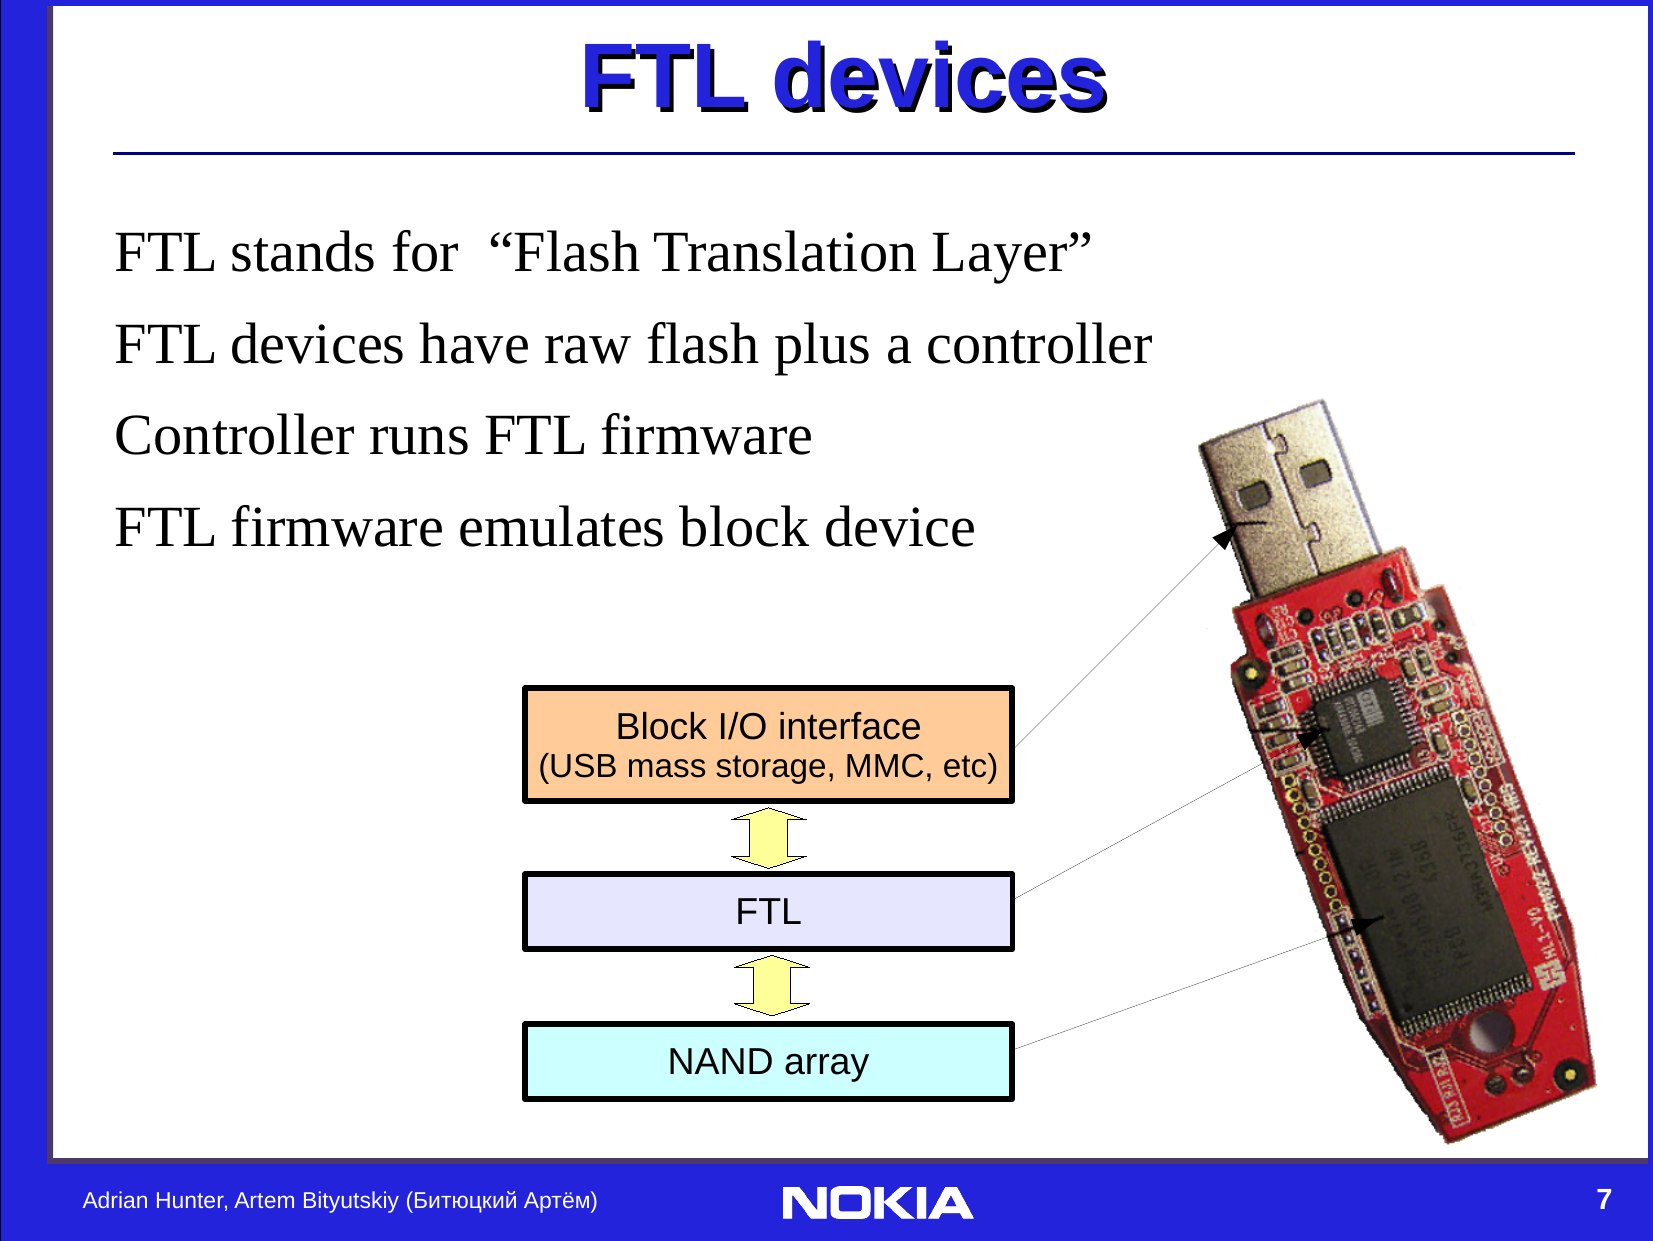

# FTL devices
 FTL stands for “Flash Translation Layer”
 FTL devices have raw flash plus a controller
 Controller runs FTL firmware
 FTL firmware emulates block device
Block I/O interface
(USB mass storage, MMC, etc)
FTL
NAND array
7